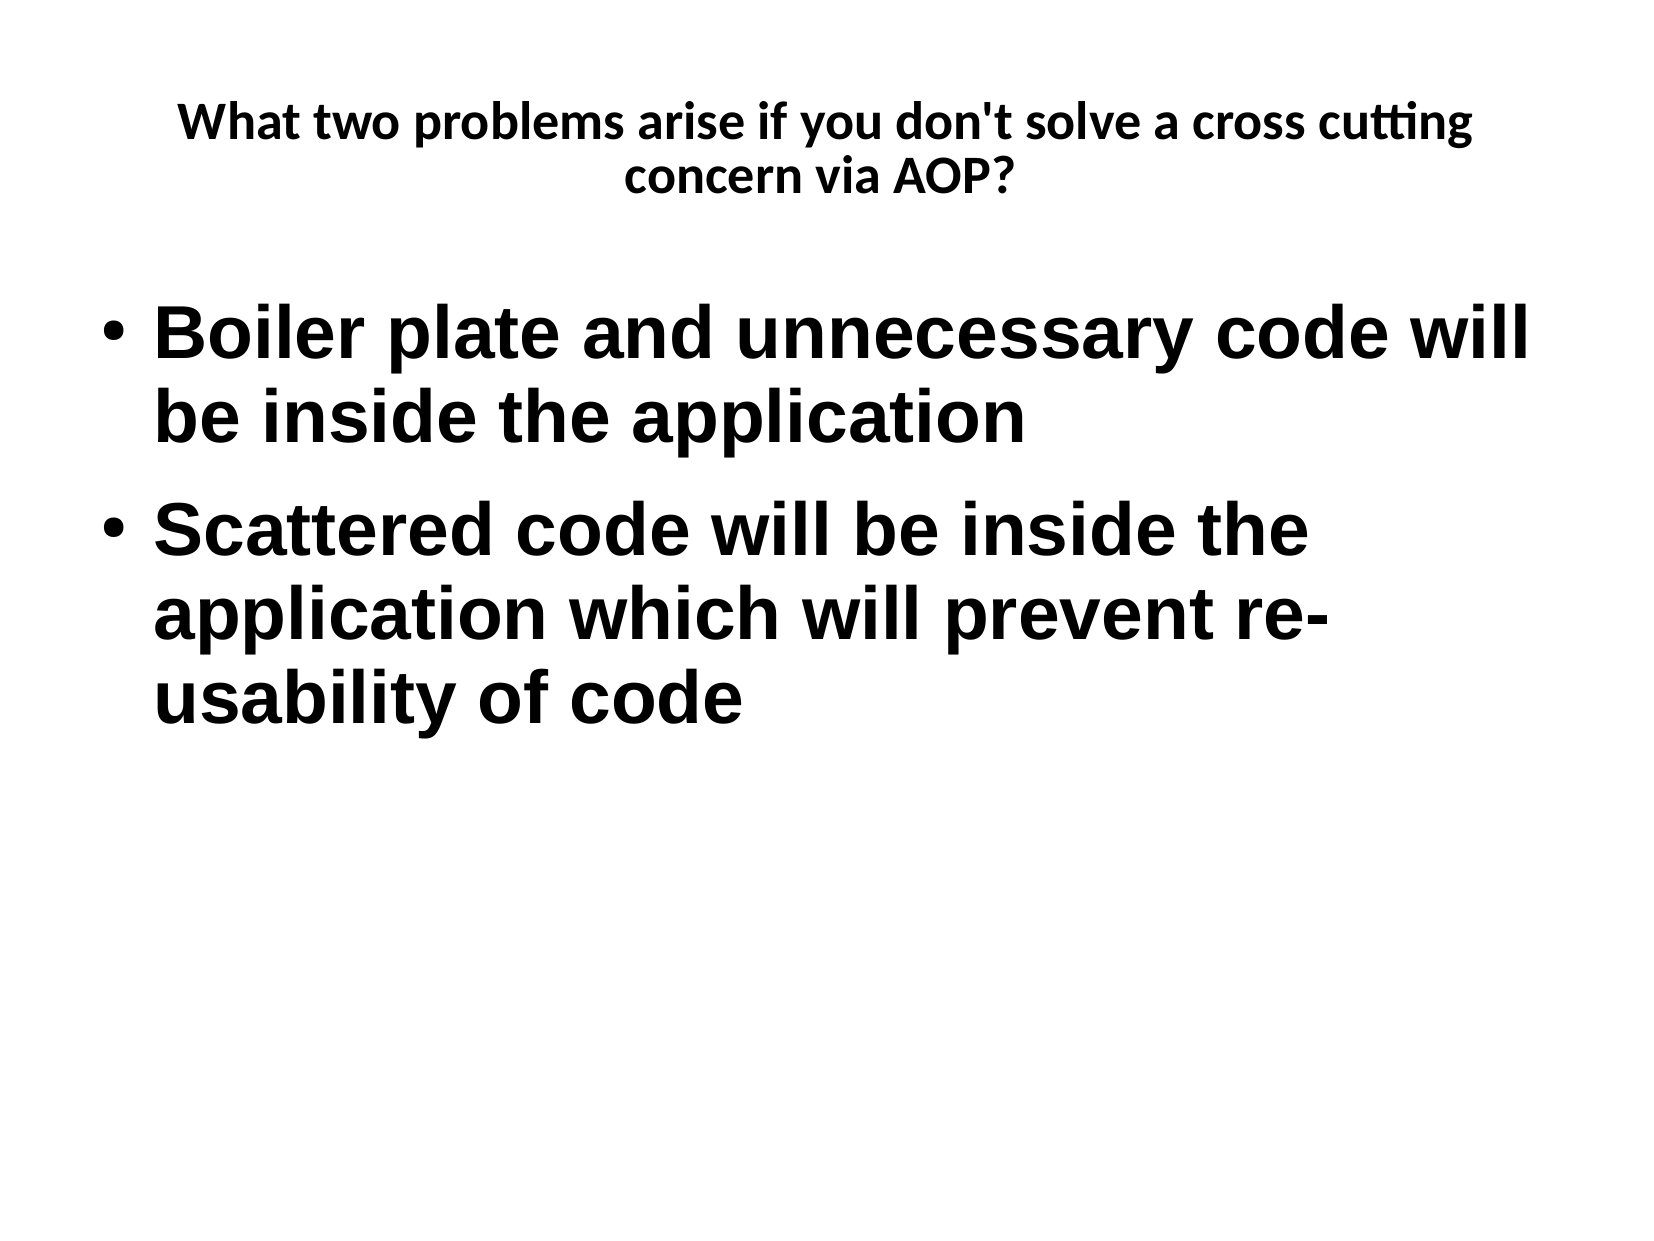

# What two problems arise if you don't solve a cross cutting concern via AOP?
Boiler plate and unnecessary code will be inside the application
Scattered code will be inside the application which will prevent re-usability of code